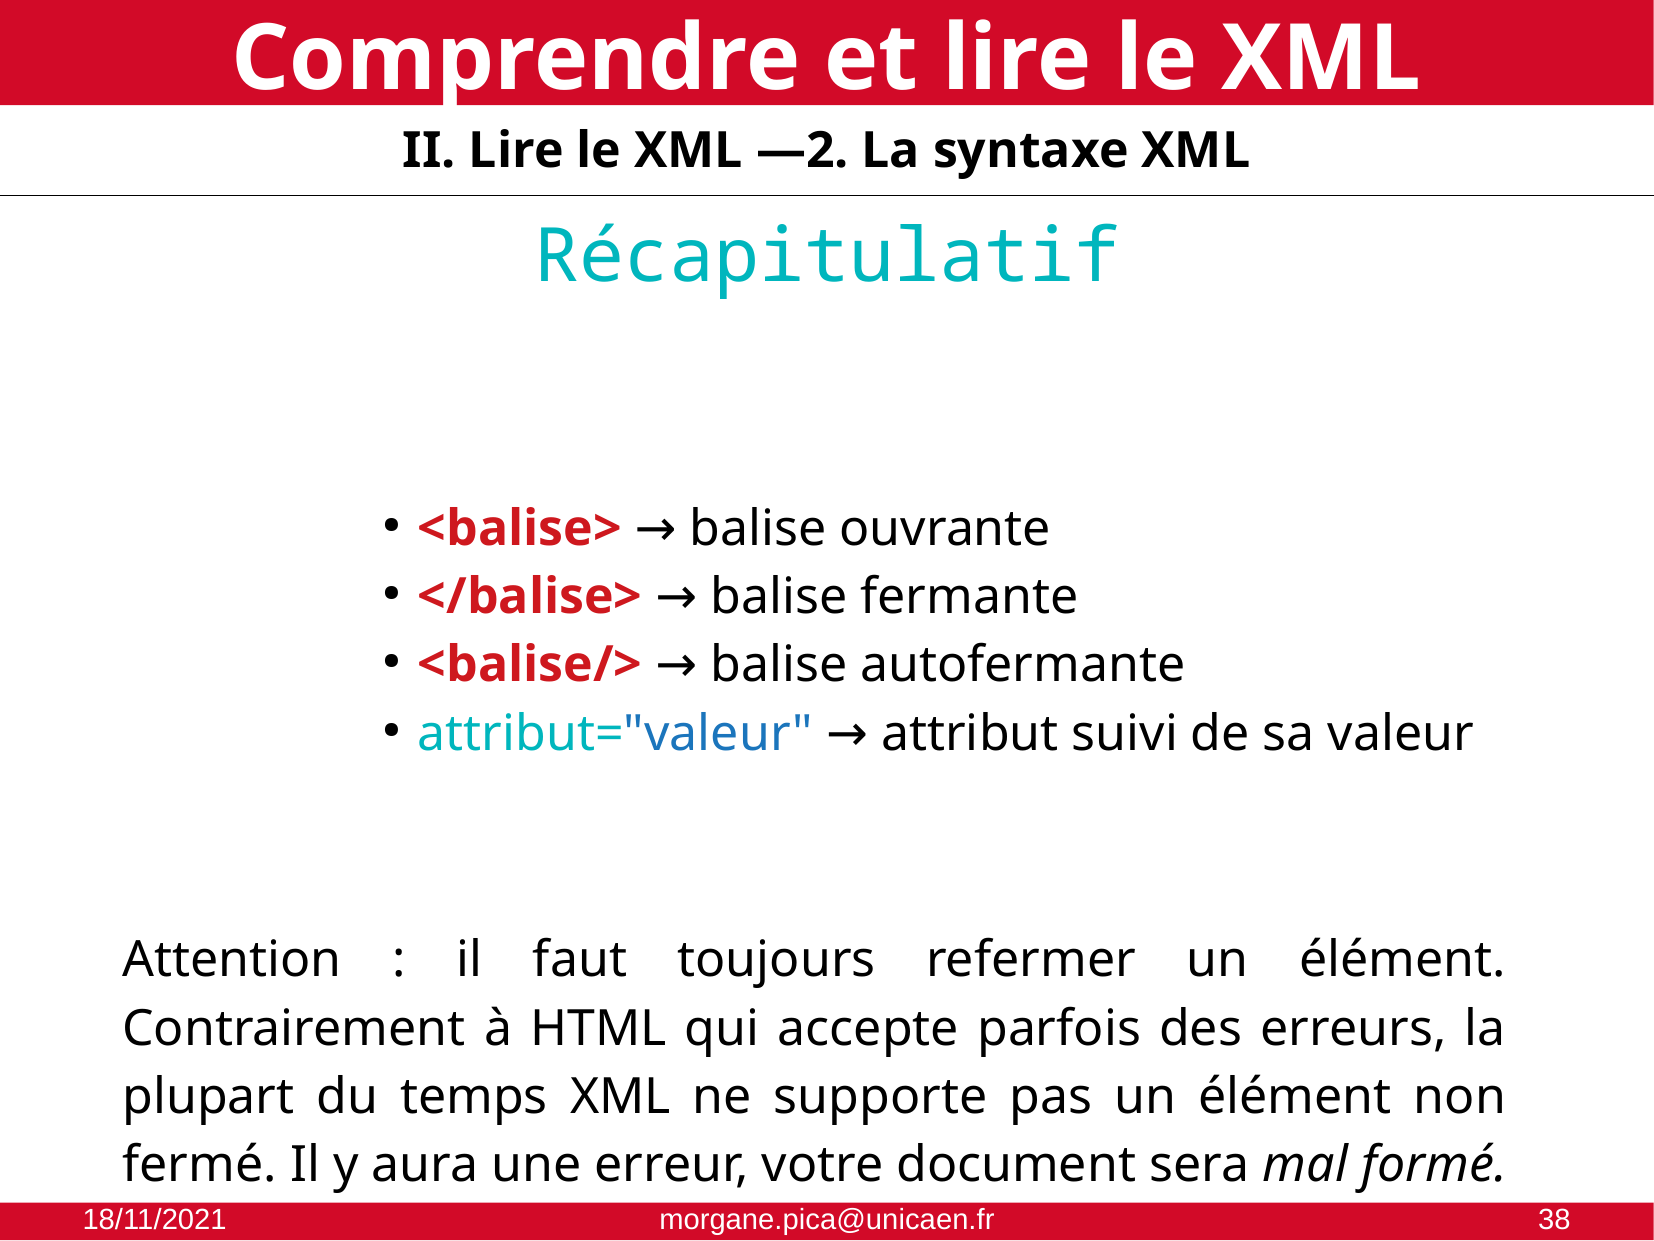

# Comprendre et lire le XML
II. Lire le XML —2. La syntaxe XML
Récapitulatif
<balise> → balise ouvrante
</balise> → balise fermante
<balise/> → balise autofermante
attribut="valeur" → attribut suivi de sa valeur
Attention : il faut toujours refermer un élément. Contrairement à HTML qui accepte parfois des erreurs, la plupart du temps XML ne supporte pas un élément non fermé. Il y aura une erreur, votre document sera mal formé.
18/11/2021
morgane.pica@unicaen.fr
38